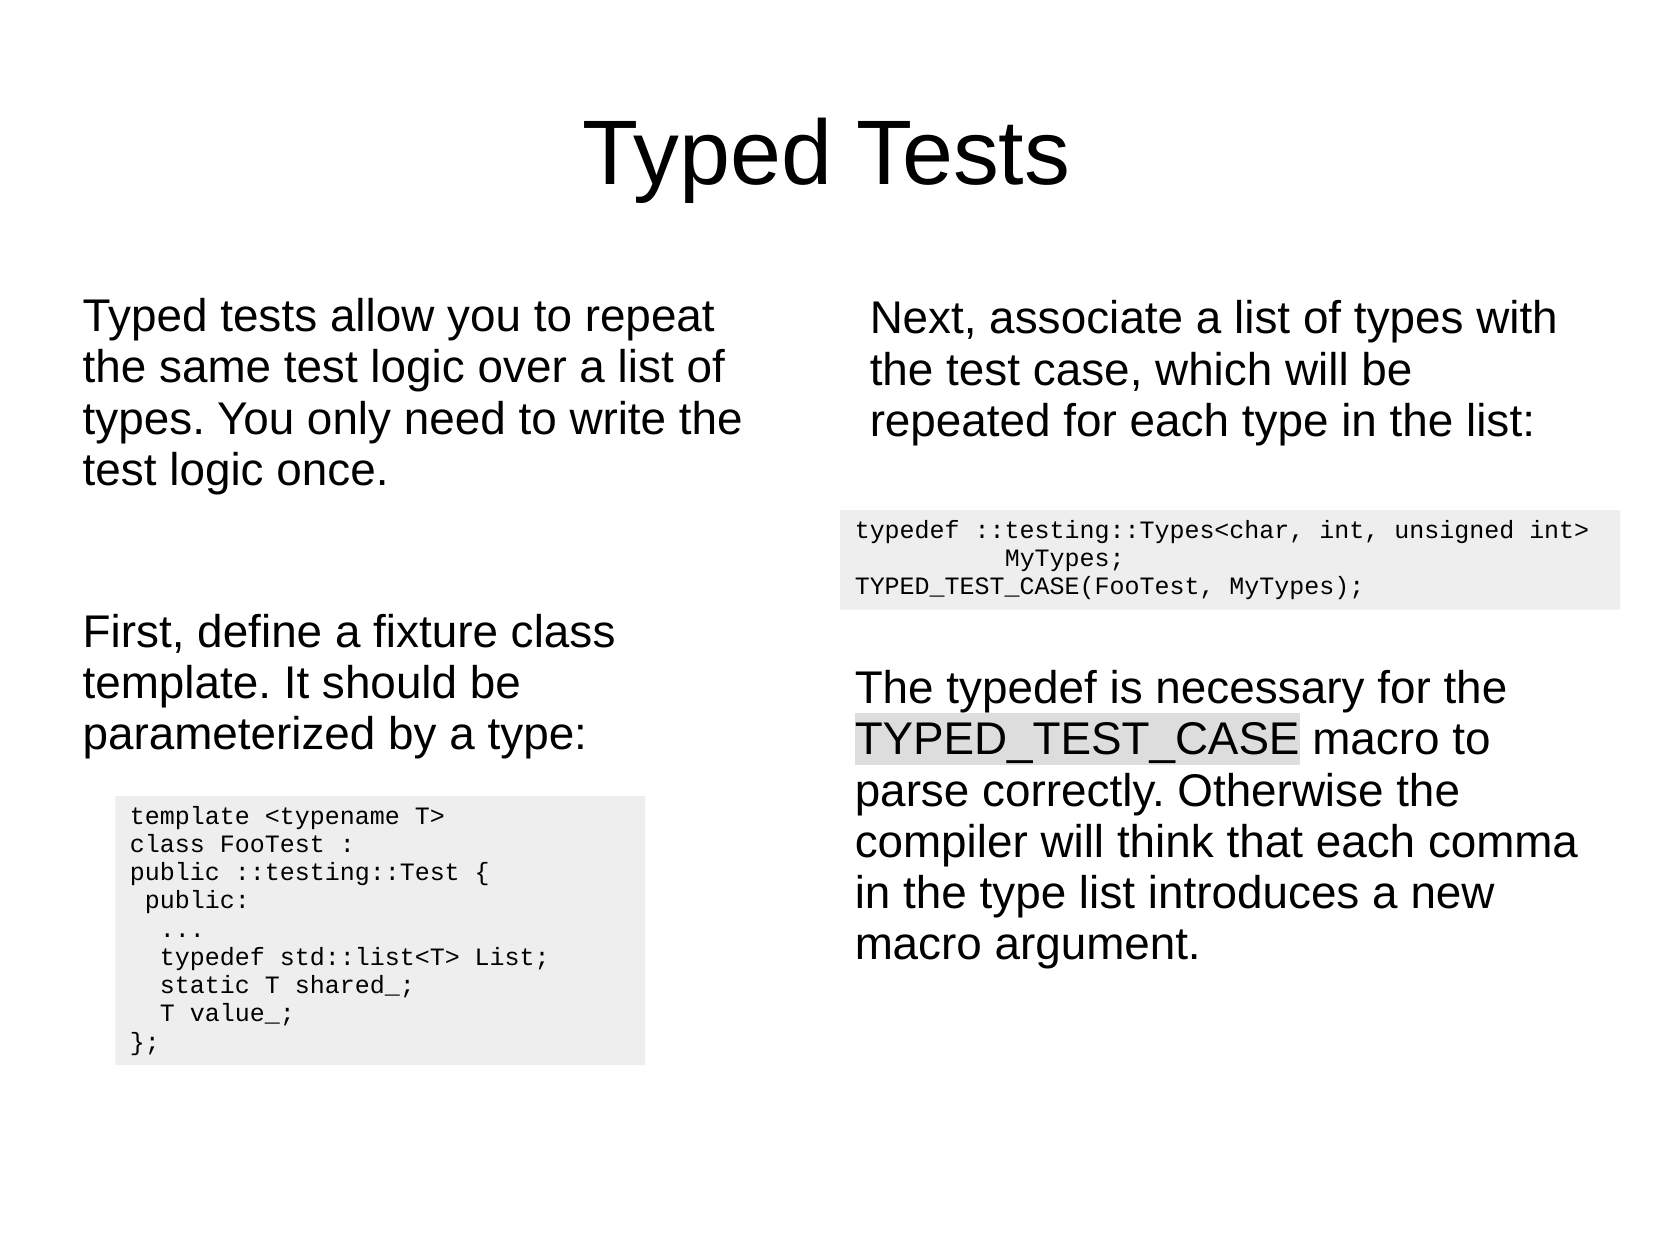

# Typed Tests
Next, associate a list of types with the test case, which will be repeated for each type in the list:
Typed tests allow you to repeat the same test logic over a list of types. You only need to write the test logic once.
First, define a fixture class template. It should be parameterized by a type:
typedef ::testing::Types<char, int, unsigned int> 		MyTypes;
TYPED_TEST_CASE(FooTest, MyTypes);
The typedef is necessary for the TYPED_TEST_CASE macro to parse correctly. Otherwise the compiler will think that each comma in the type list introduces a new macro argument.
template <typename T>
class FooTest : public ::testing::Test {
 public:
 ...
 typedef std::list<T> List;
 static T shared_;
 T value_;
};